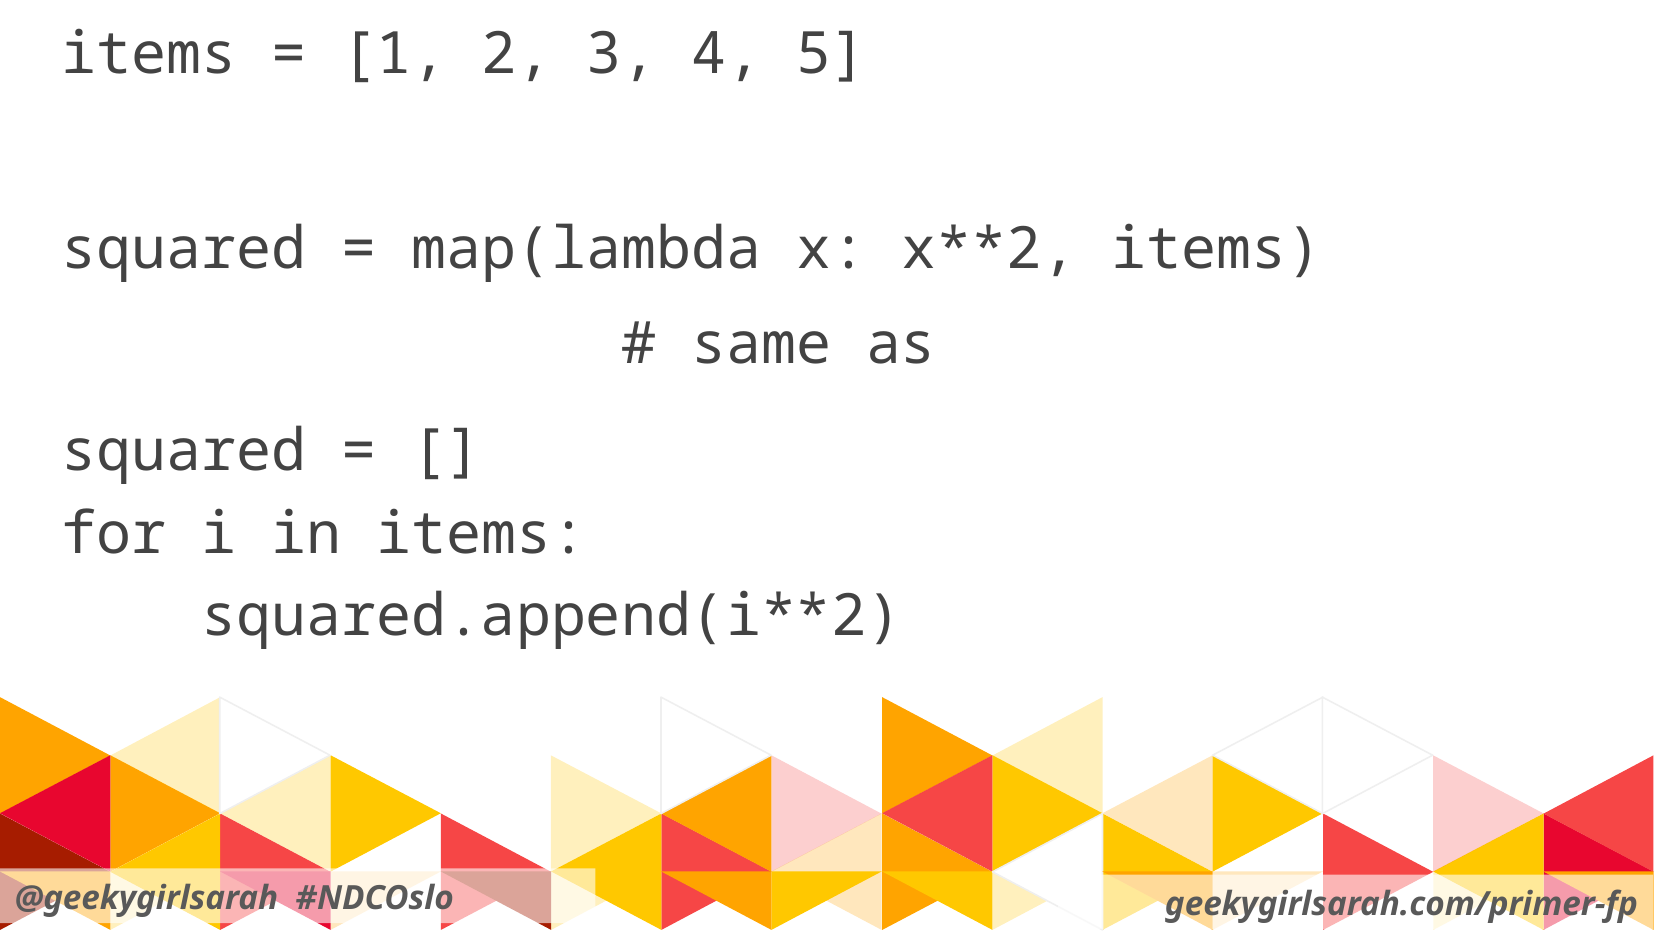

# items = [1, 2, 3, 4, 5]
squared = map(lambda x: x**2, items)
 # same as
squared = []
for i in items:
 squared.append(i**2)